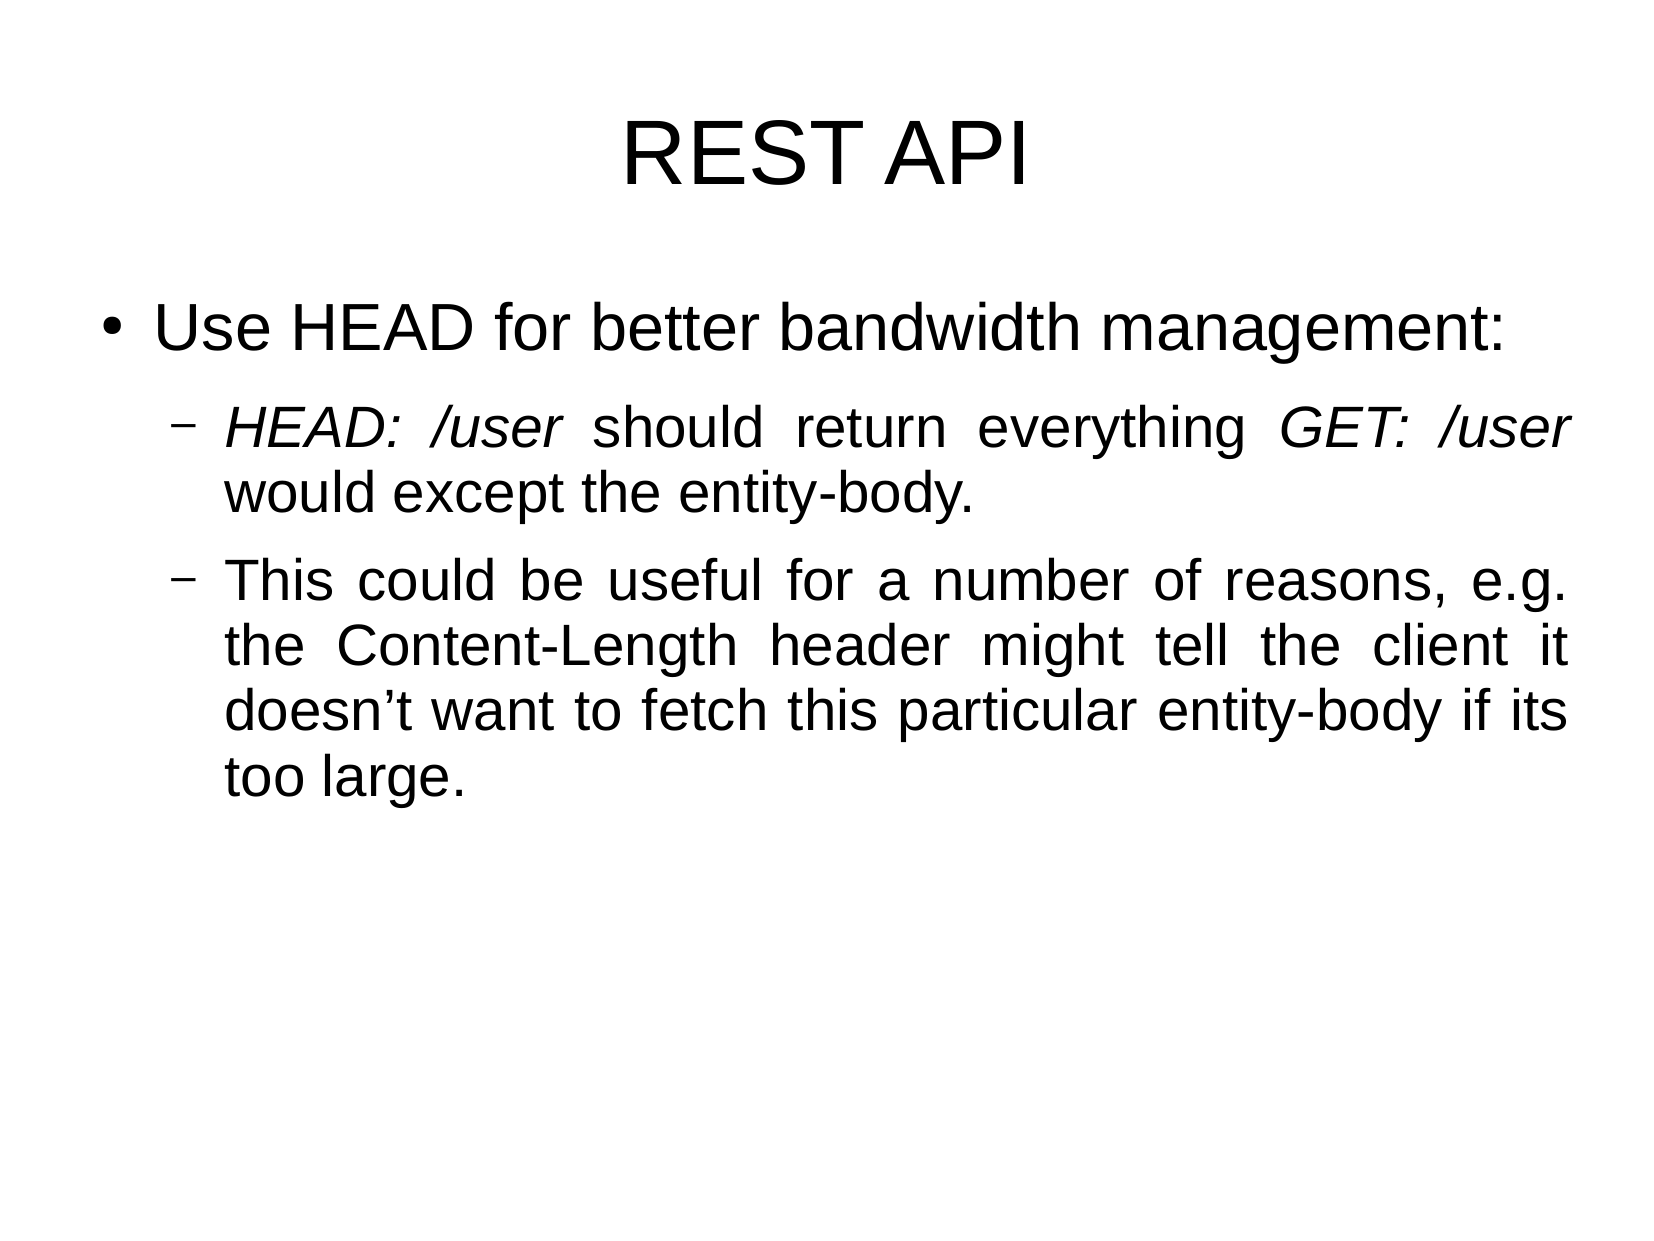

# REST API
Use HEAD for better bandwidth management:
HEAD: /user should return everything GET: /user would except the entity-body.
This could be useful for a number of reasons, e.g. the Content-Length header might tell the client it doesn’t want to fetch this particular entity-body if its too large.